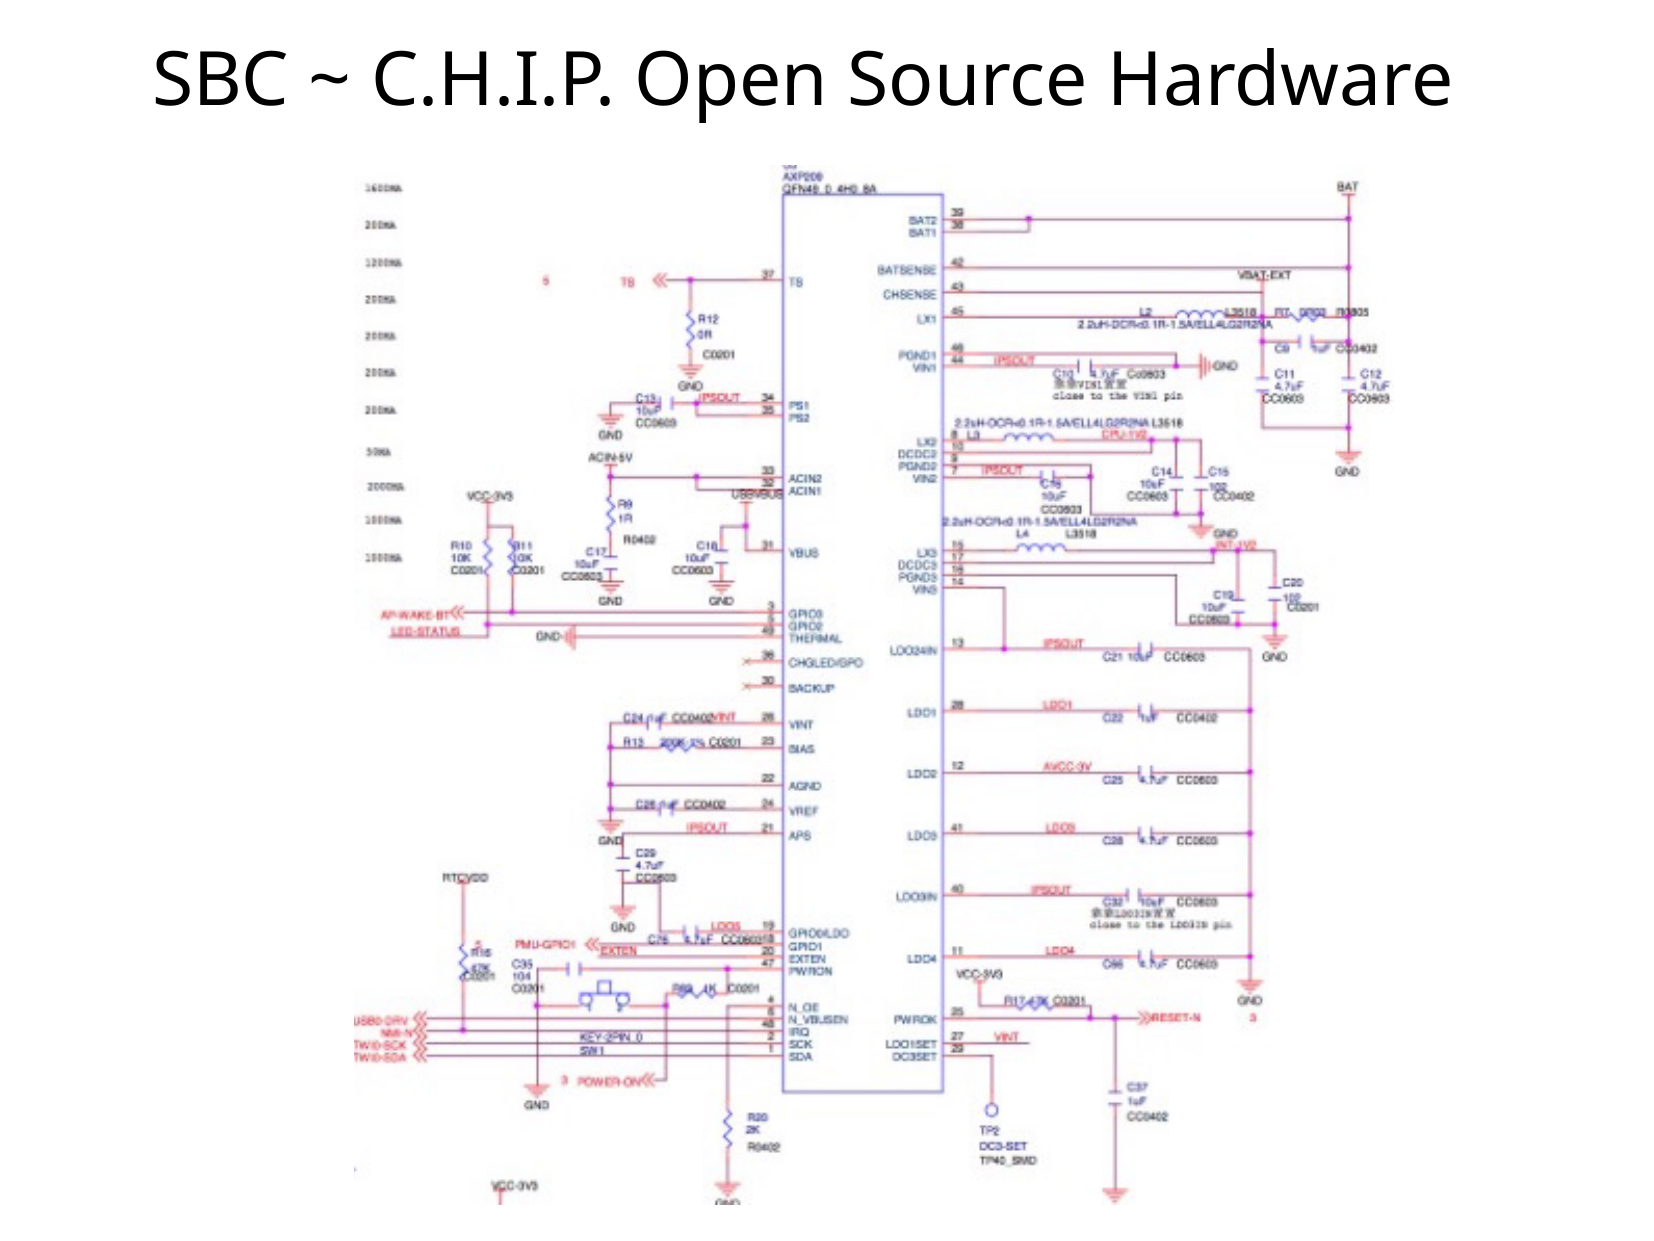

# SBC ~ C.H.I.P. Open Source Hardware